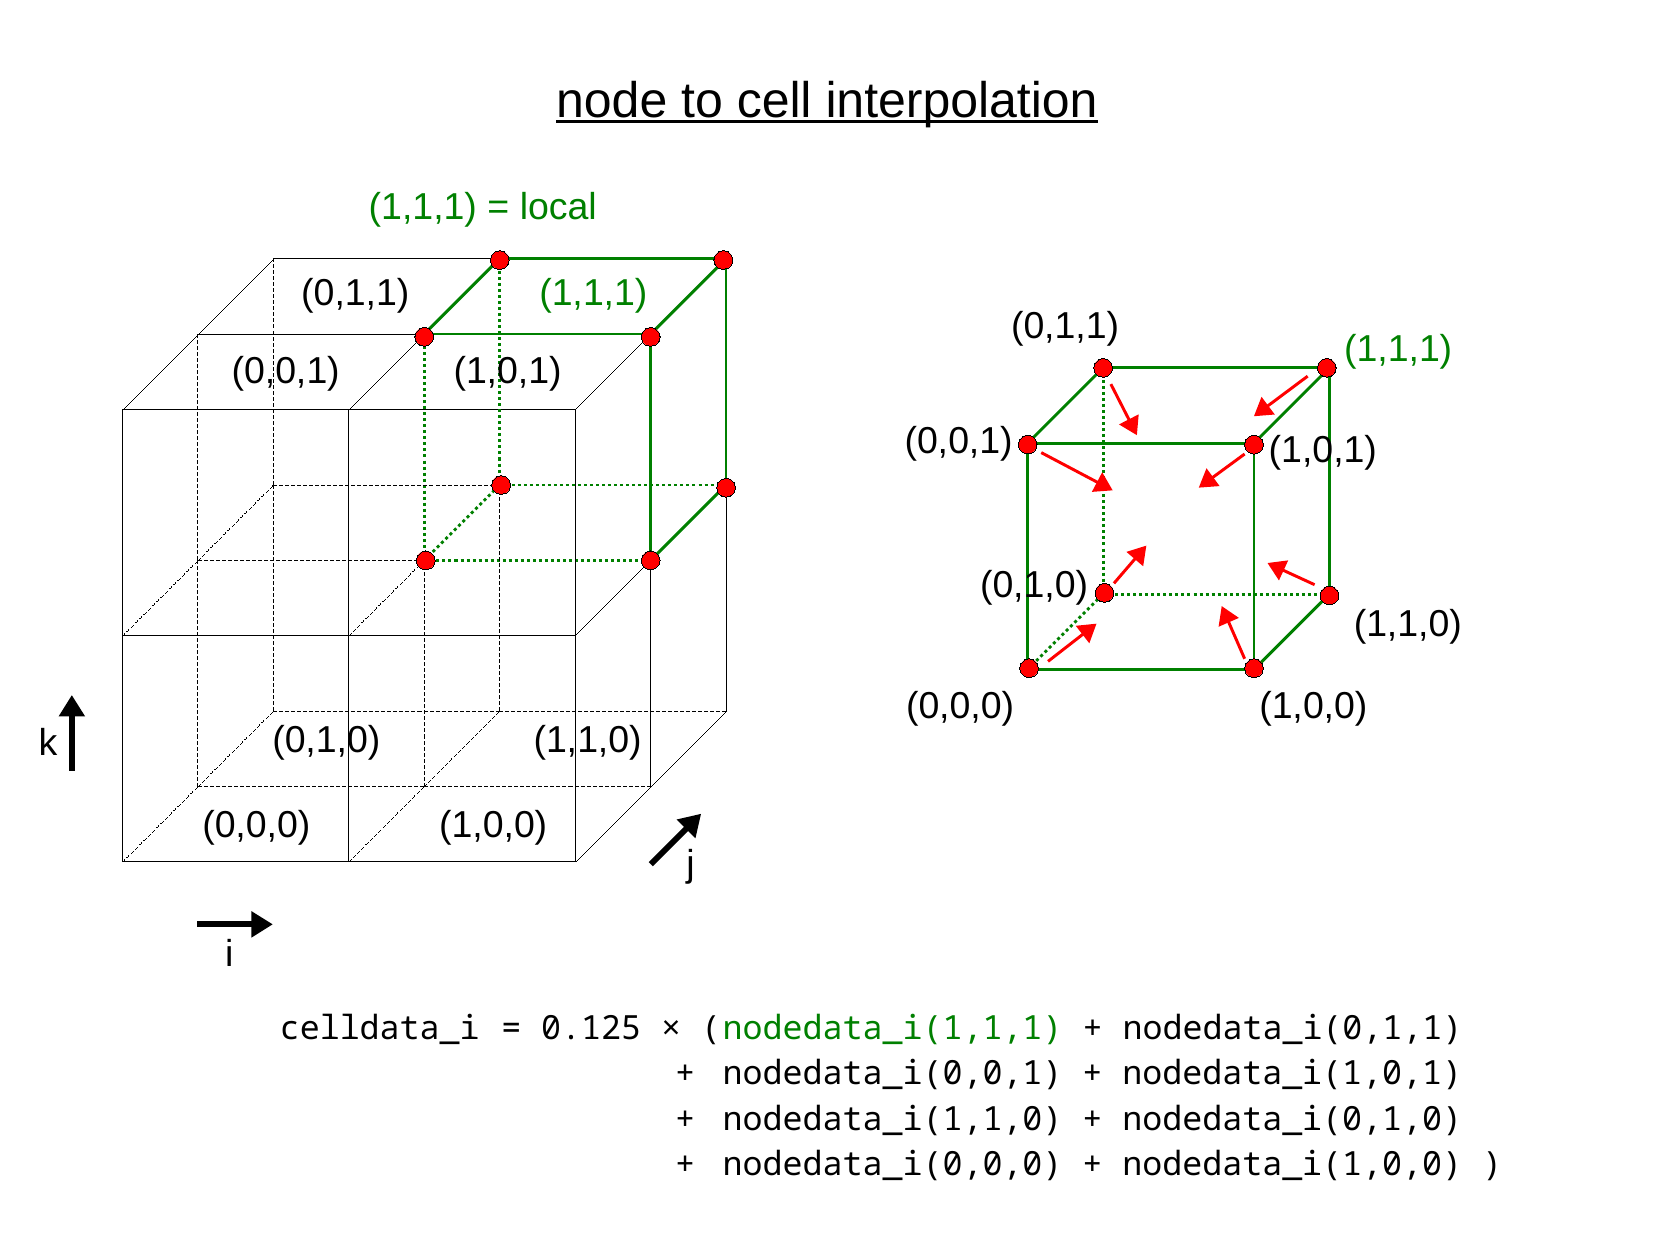

node to cell interpolation
(1,1,1) = local
(1,1,1)
(0,1,1)
(0,1,1)
(1,1,1)
(0,0,1)
(1,0,1)
(0,0,1)
(1,0,1)
(0,1,0)
(1,1,0)
(0,0,0)
(1,0,0)
(1,1,0)
(0,1,0)
k
(0,0,0)
(1,0,0)
j
i
celldata_i	= 0.125 × (	nodedata_i(1,1,1) + nodedata_i(0,1,1)
				 +	nodedata_i(0,0,1) + nodedata_i(1,0,1)
				 +	nodedata_i(1,1,0) + nodedata_i(0,1,0)
				 +	nodedata_i(0,0,0) + nodedata_i(1,0,0) )